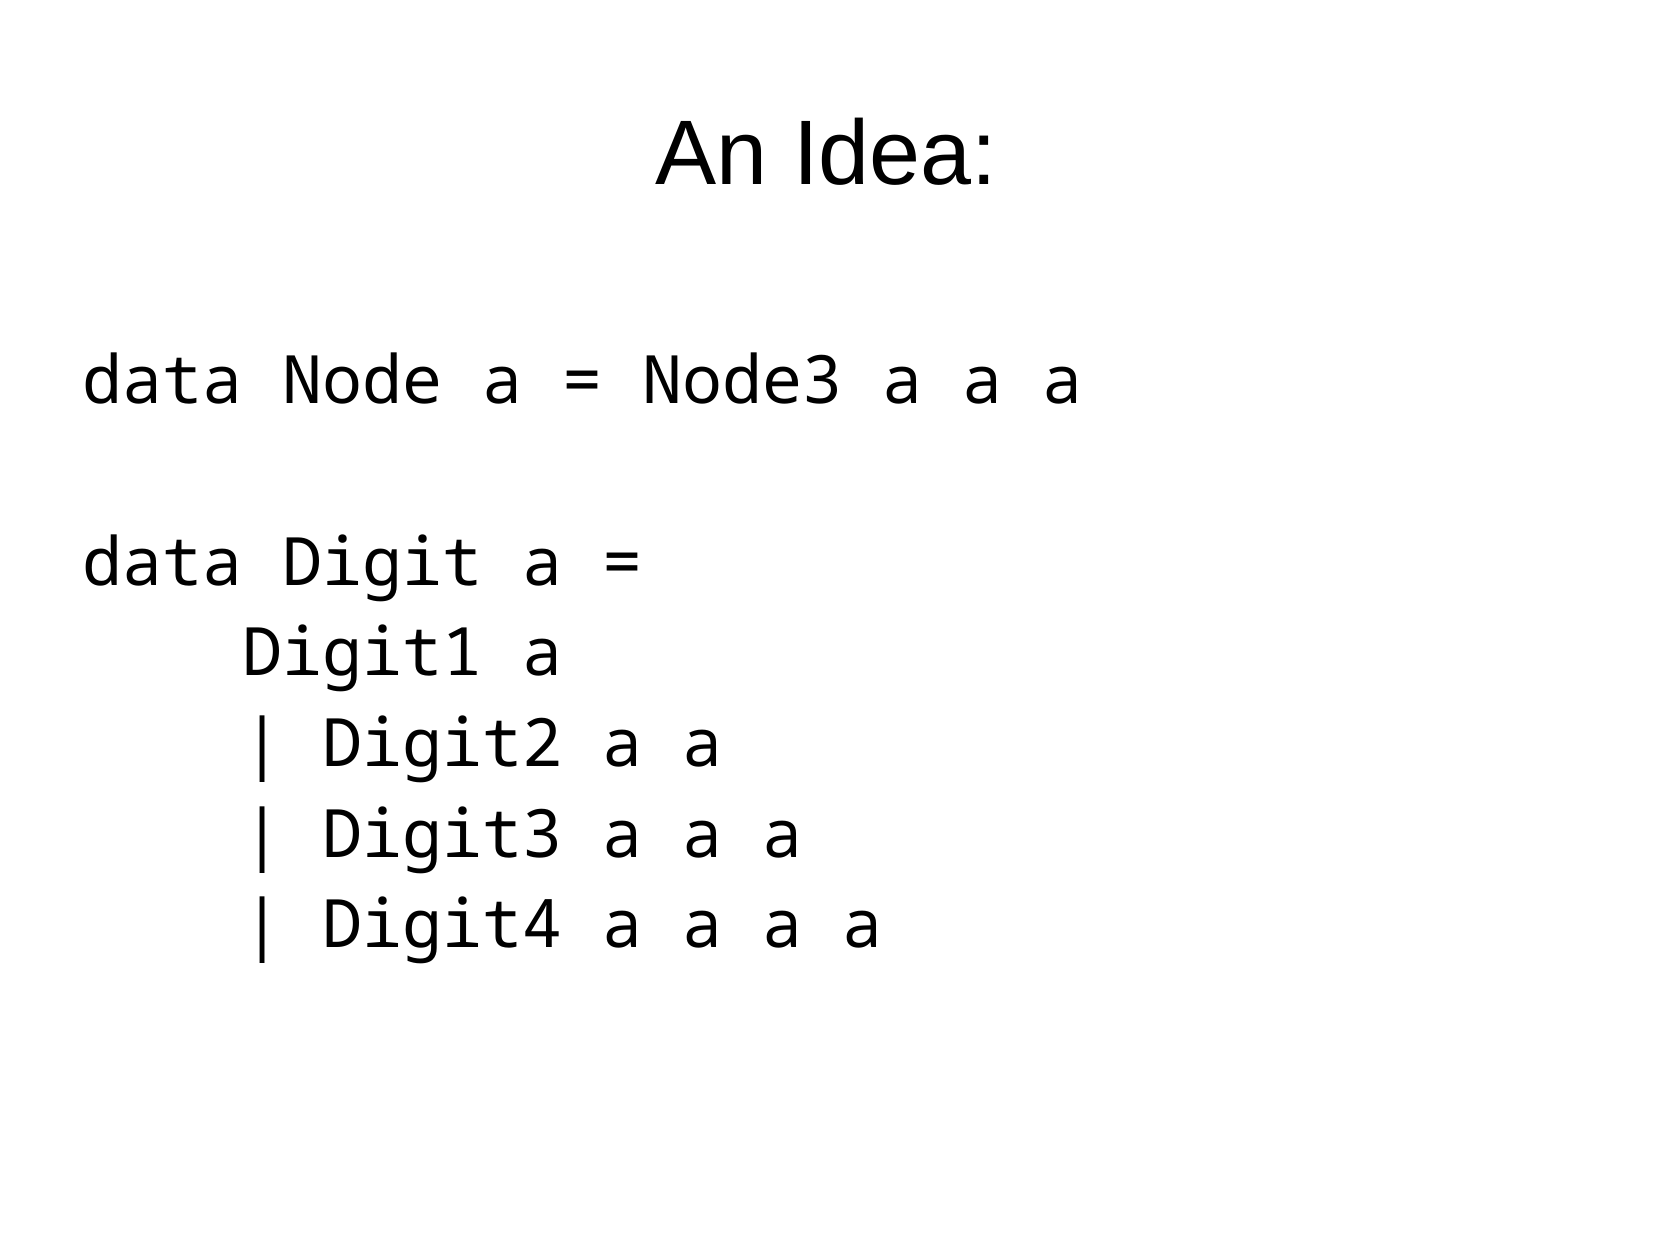

# An Idea:
data Node a = Node3 a a a
data Digit a =
 Digit1 a
 | Digit2 a a
 | Digit3 a a a
 | Digit4 a a a a